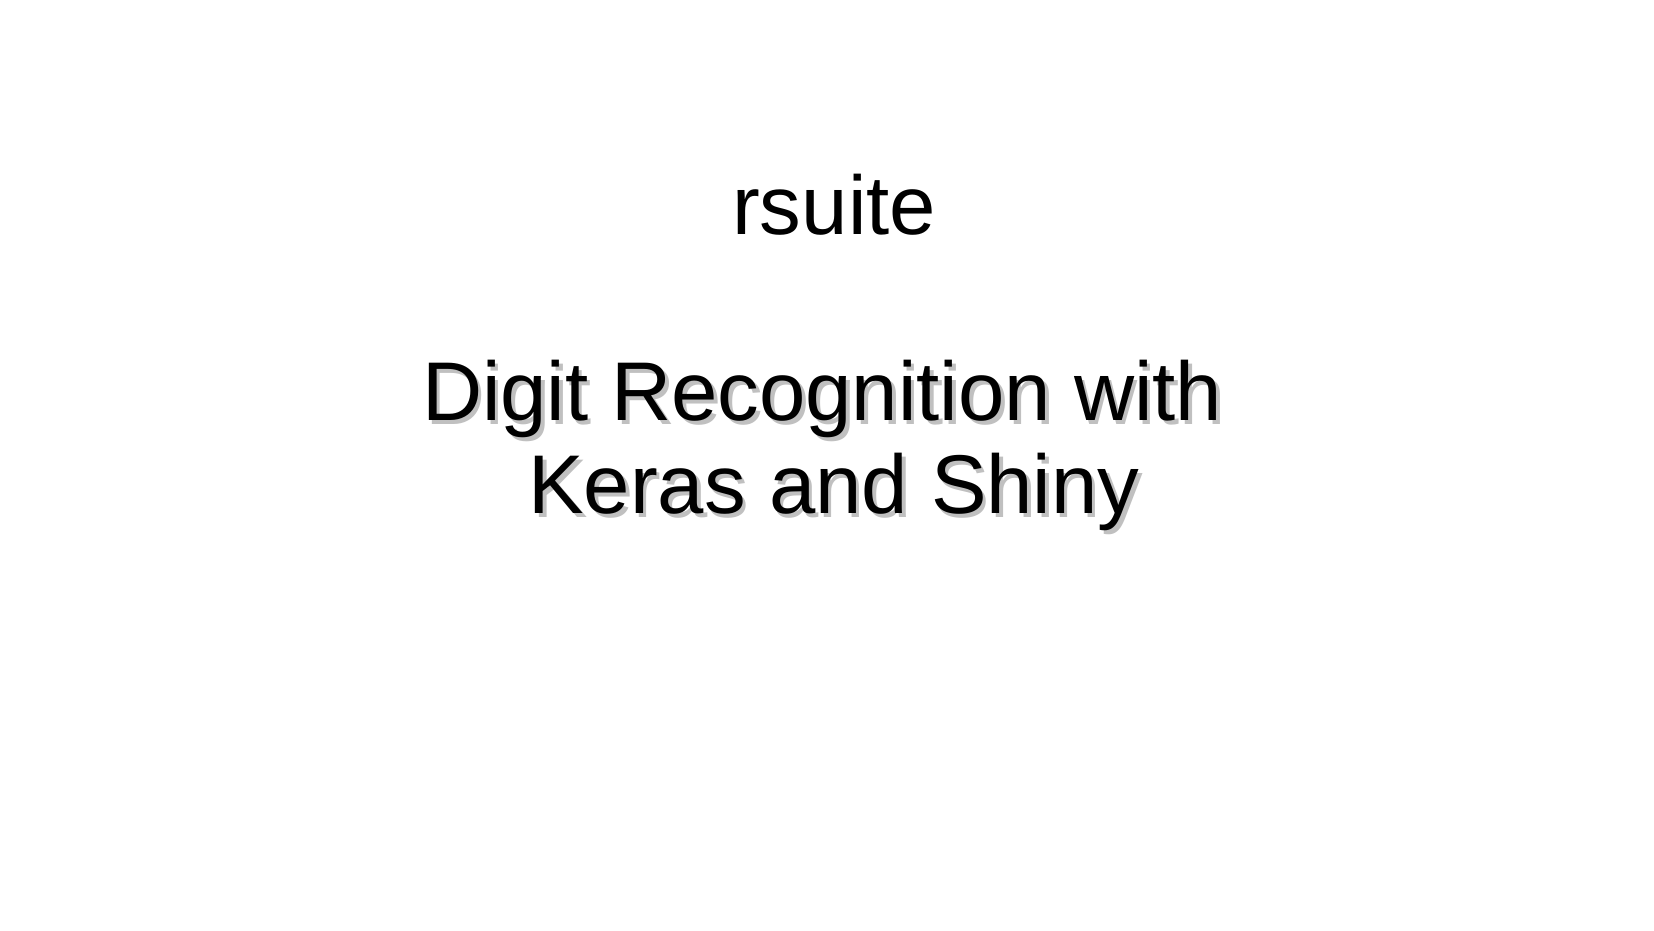

# rsuite
Digit Recognition with
Keras and Shiny